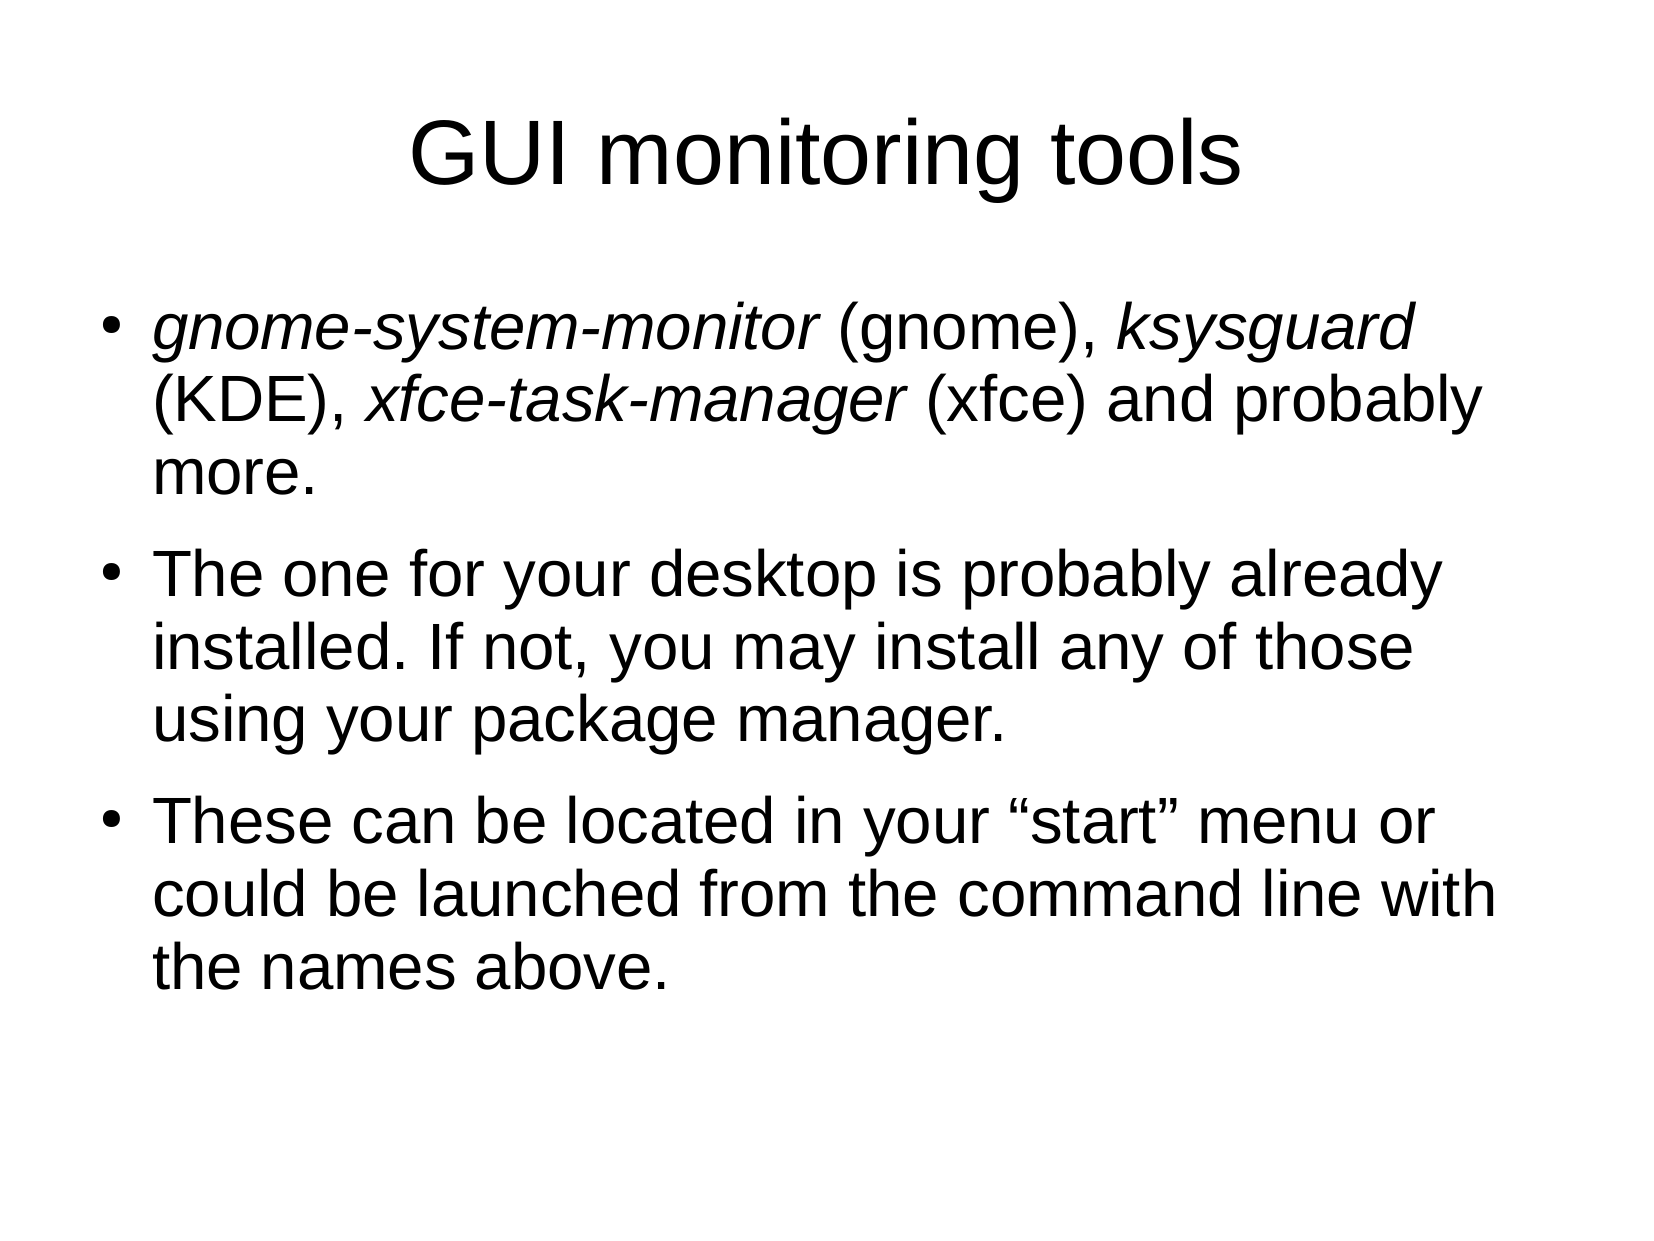

# GUI monitoring tools
gnome-system-monitor (gnome), ksysguard (KDE), xfce-task-manager (xfce) and probably more.
The one for your desktop is probably already installed. If not, you may install any of those using your package manager.
These can be located in your “start” menu or could be launched from the command line with the names above.